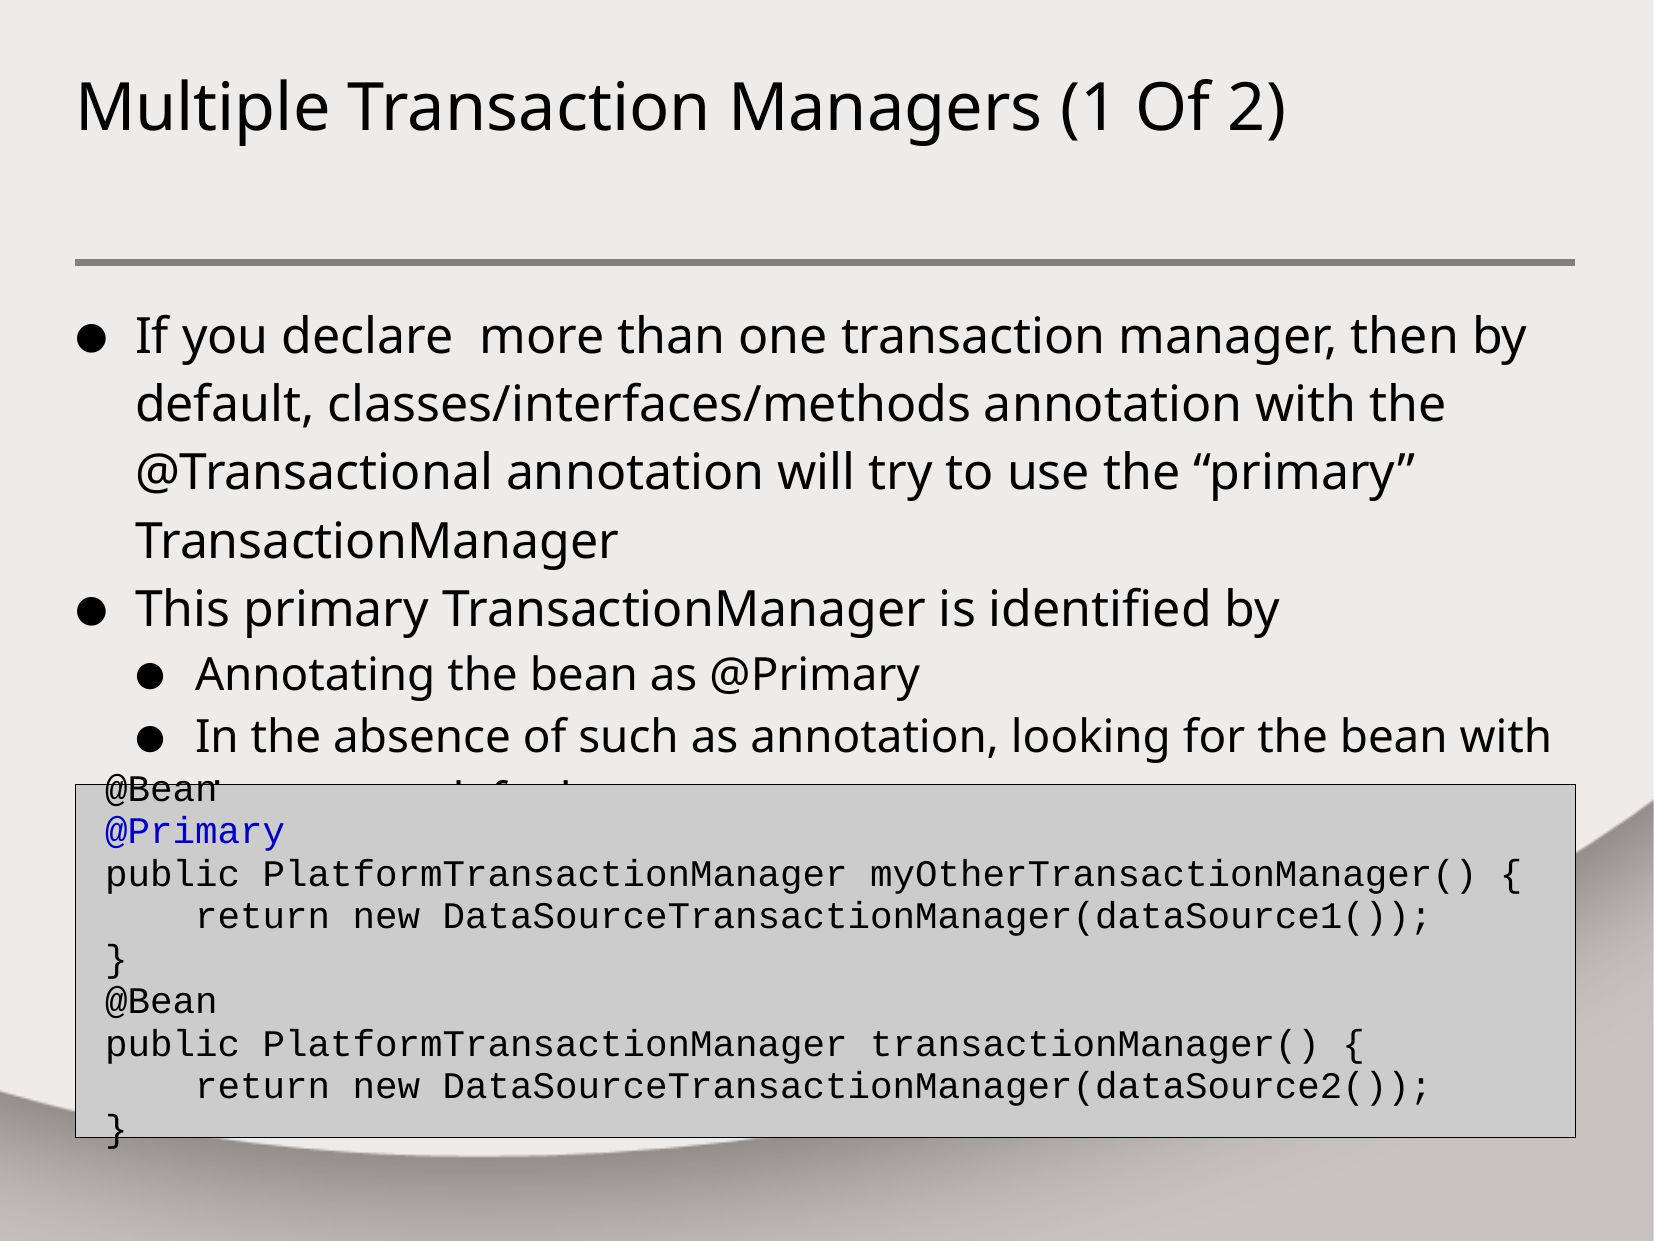

# Multiple Transaction Managers (1 Of 2)
If you declare more than one transaction manager, then by default, classes/interfaces/methods annotation with the @Transactional annotation will try to use the “primary” TransactionManager
This primary TransactionManager is identified by
Annotating the bean as @Primary
In the absence of such as annotation, looking for the bean with the proper default name
@Bean
@Primary
public PlatformTransactionManager myOtherTransactionManager() {
 return new DataSourceTransactionManager(dataSource1());
}
@Bean
public PlatformTransactionManager transactionManager() {
 return new DataSourceTransactionManager(dataSource2());
}